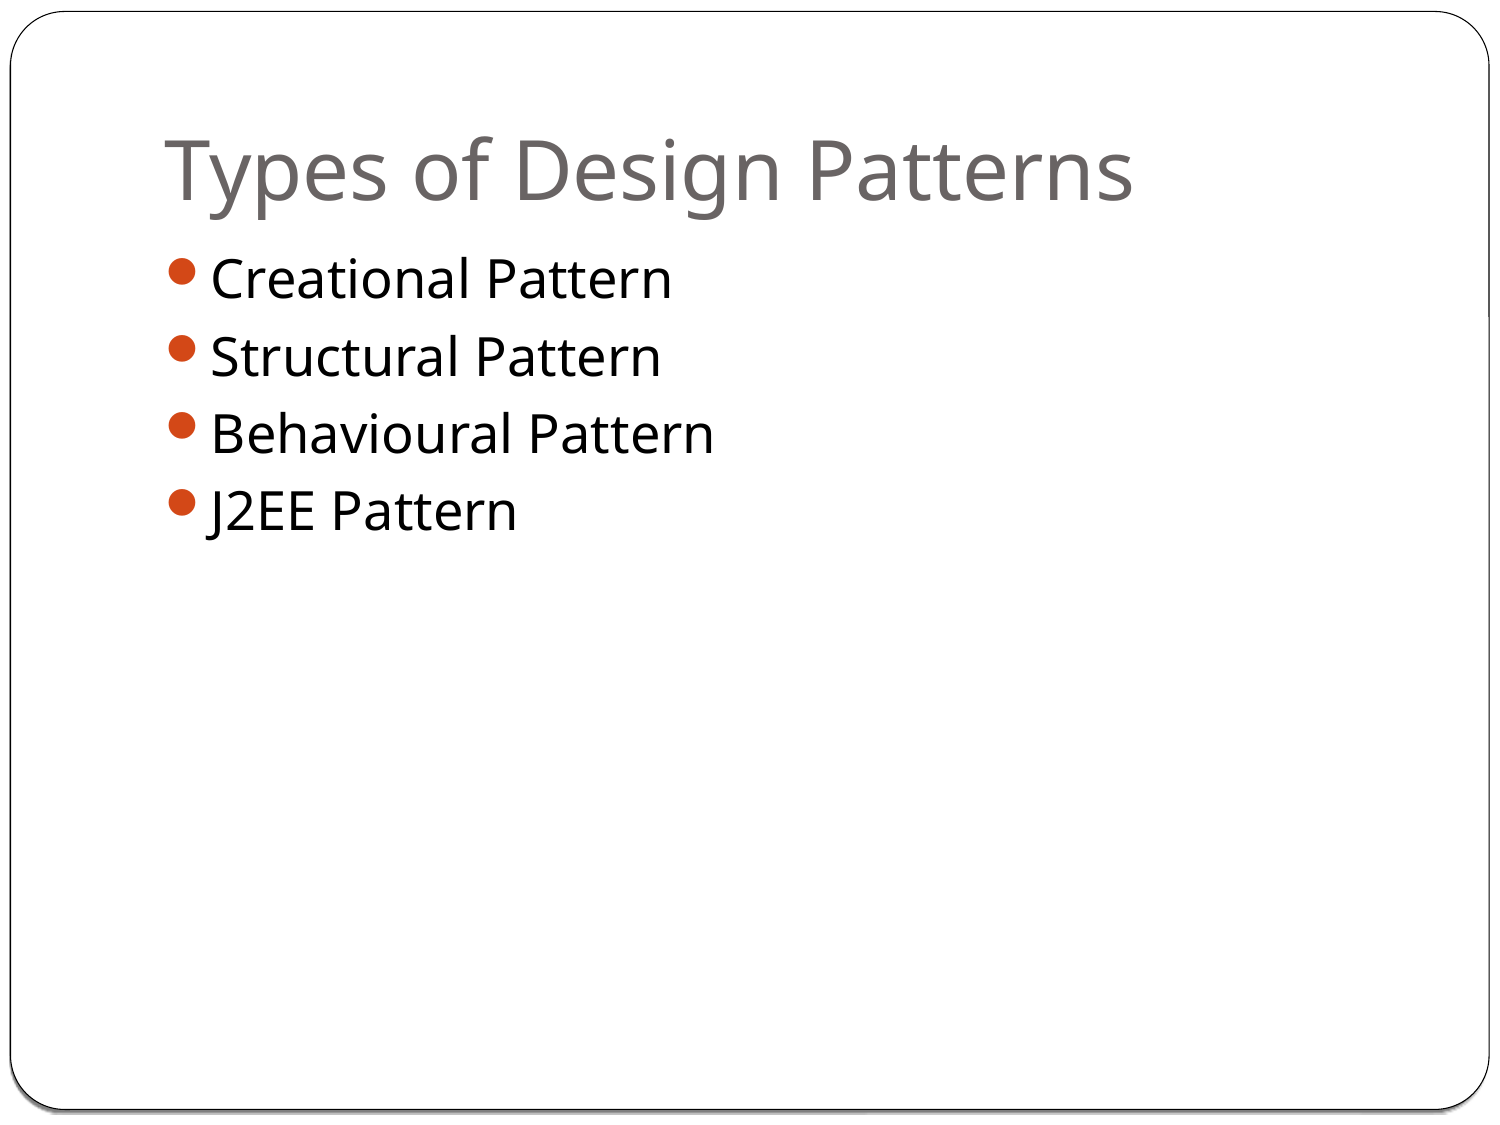

# Types of Design Patterns
Creational Pattern
Structural Pattern
Behavioural Pattern
J2EE Pattern